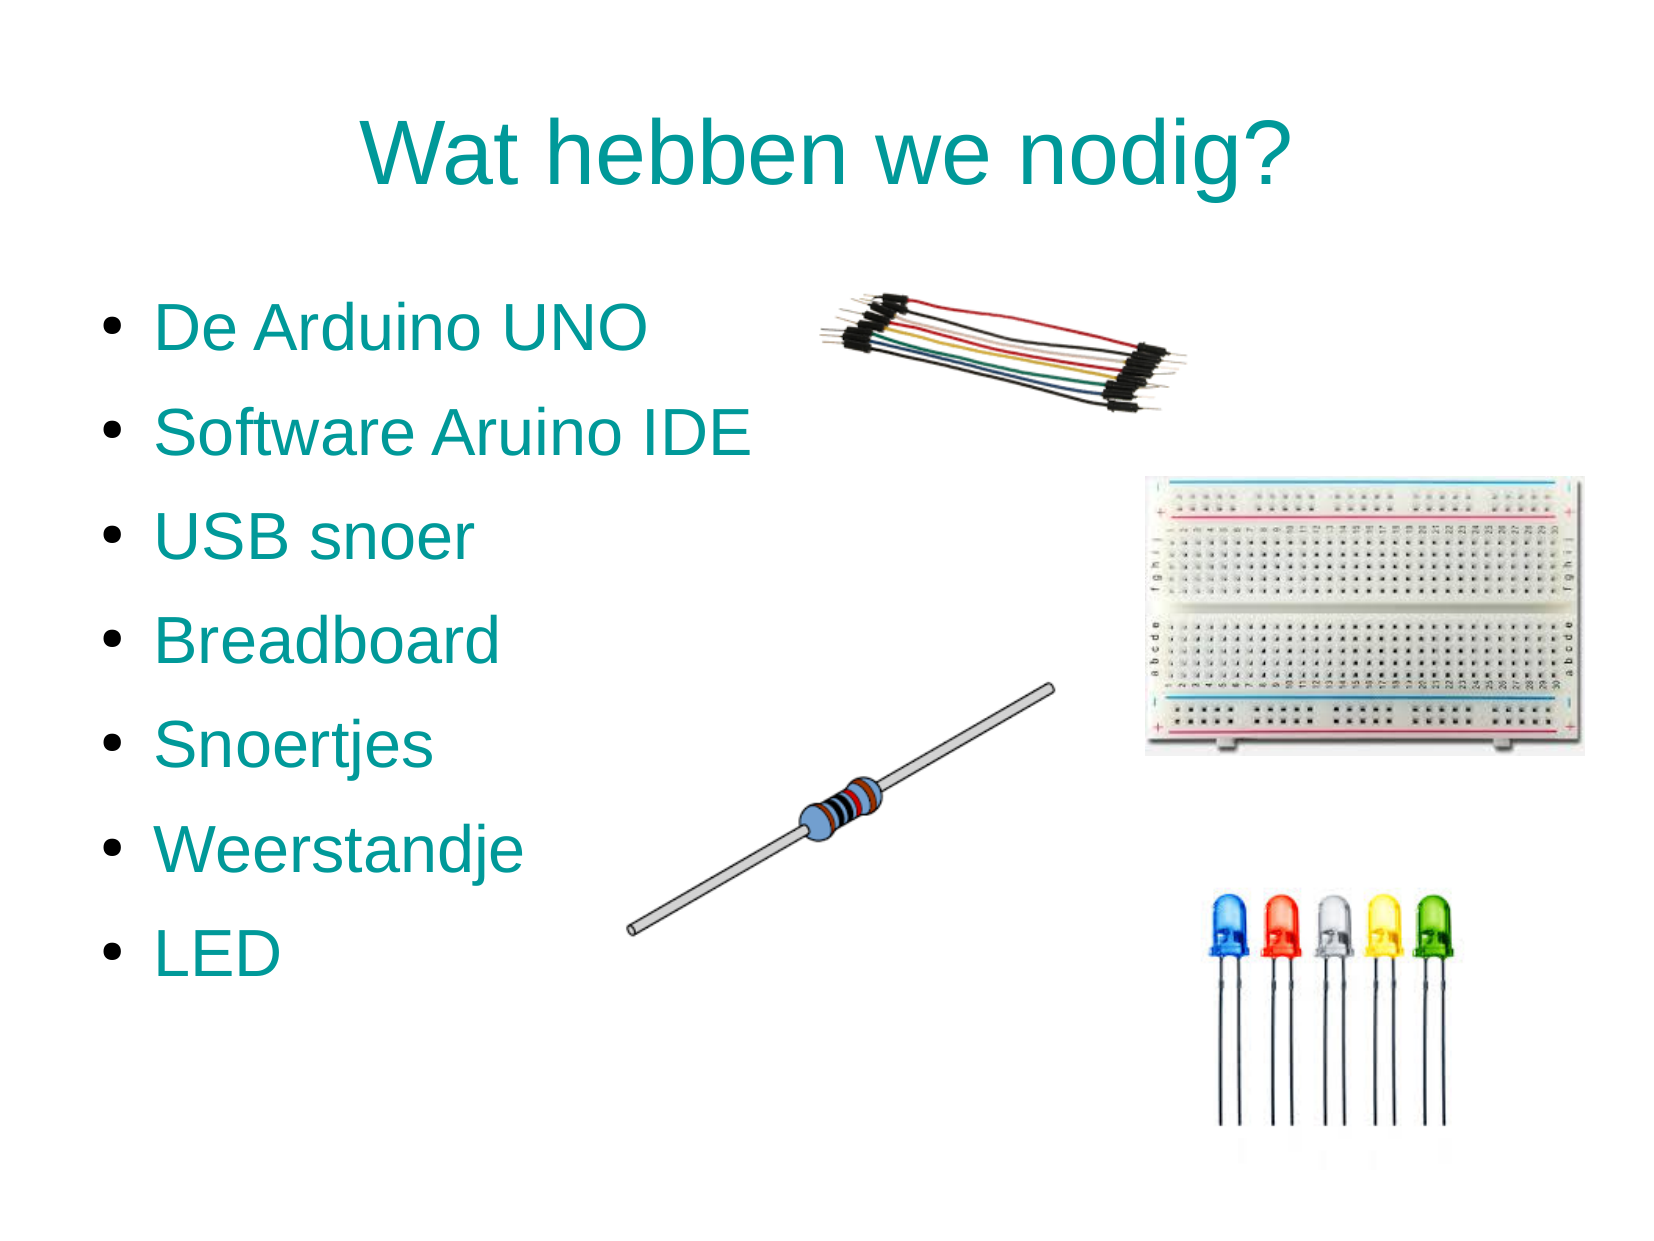

# Wat hebben we nodig?
De Arduino UNO
Software Aruino IDE
USB snoer
Breadboard
Snoertjes
Weerstandje
LED